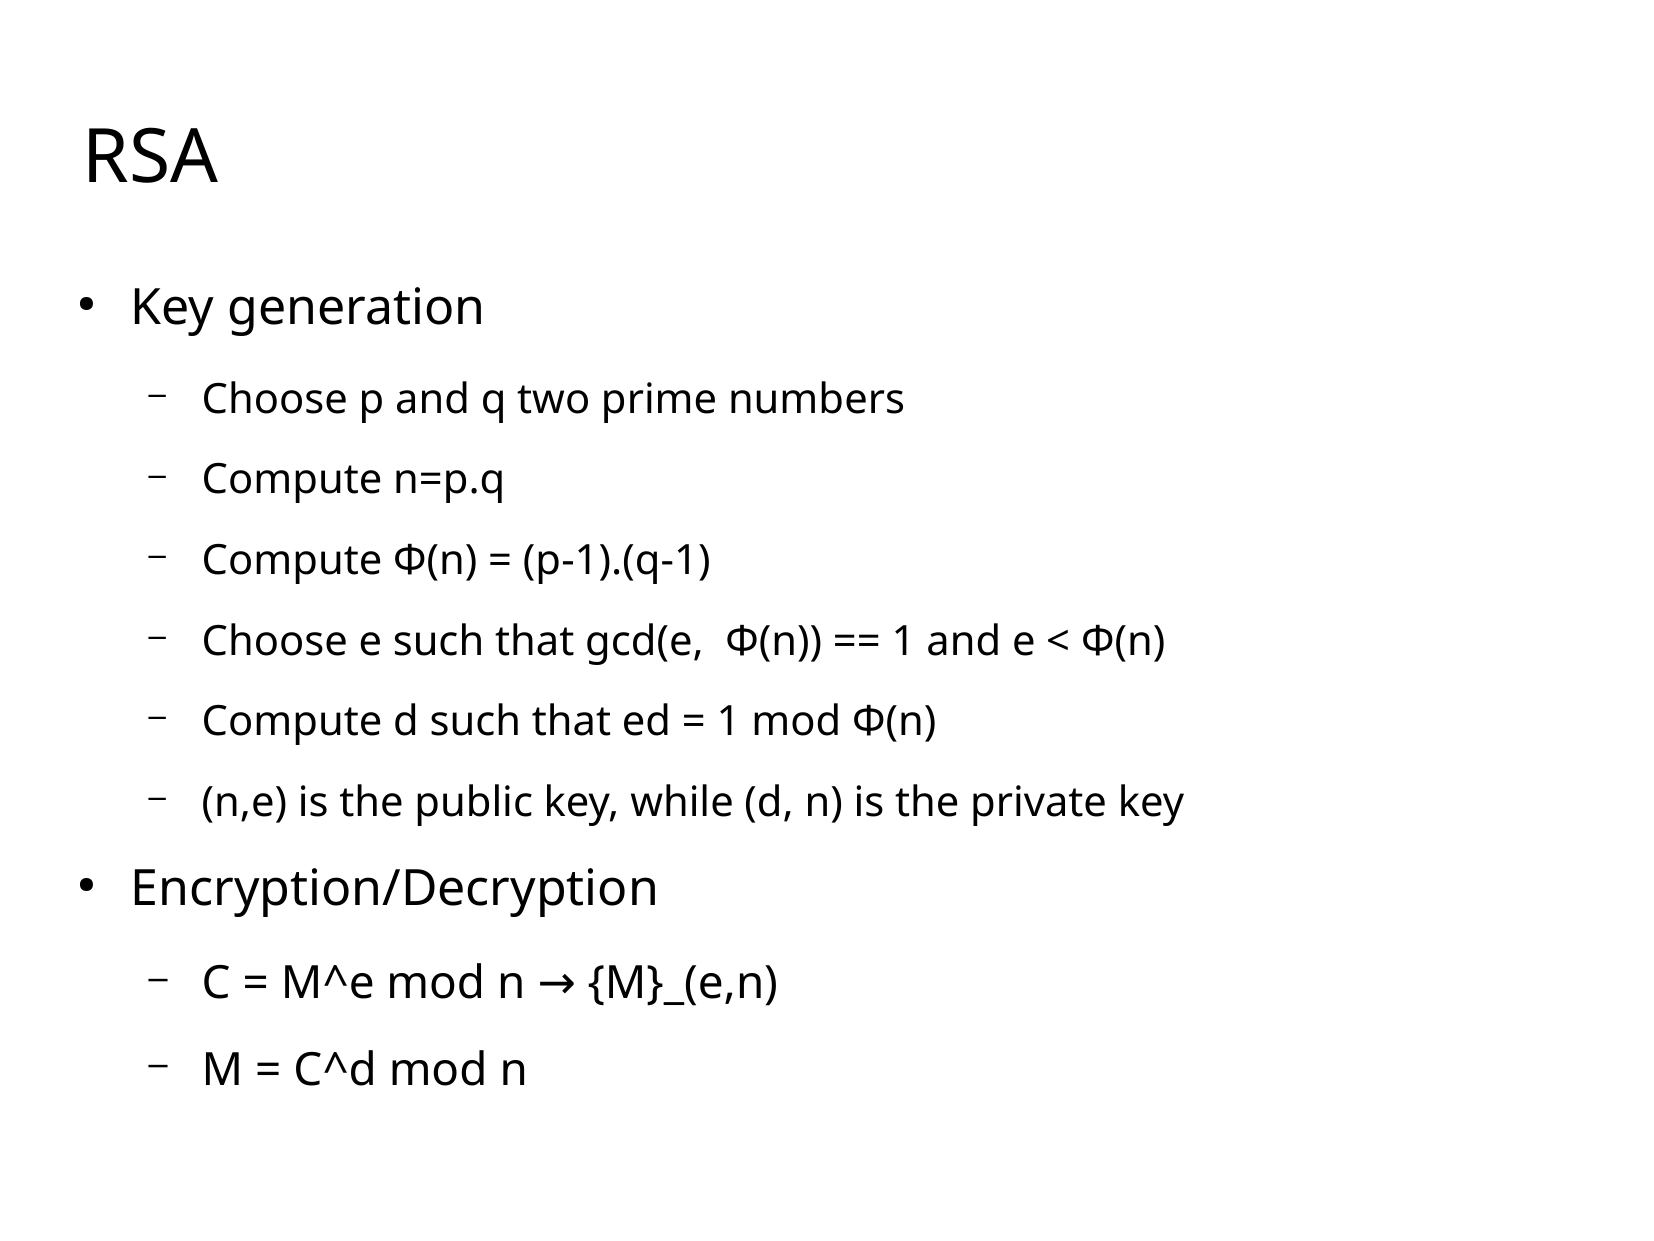

# RSA
Key generation
Choose p and q two prime numbers
Compute n=p.q
Compute Φ(n) = (p-1).(q-1)
Choose e such that gcd(e, Φ(n)) == 1 and e < Φ(n)
Compute d such that ed = 1 mod Φ(n)
(n,e) is the public key, while (d, n) is the private key
Encryption/Decryption
C = M^e mod n → {M}_(e,n)
M = C^d mod n